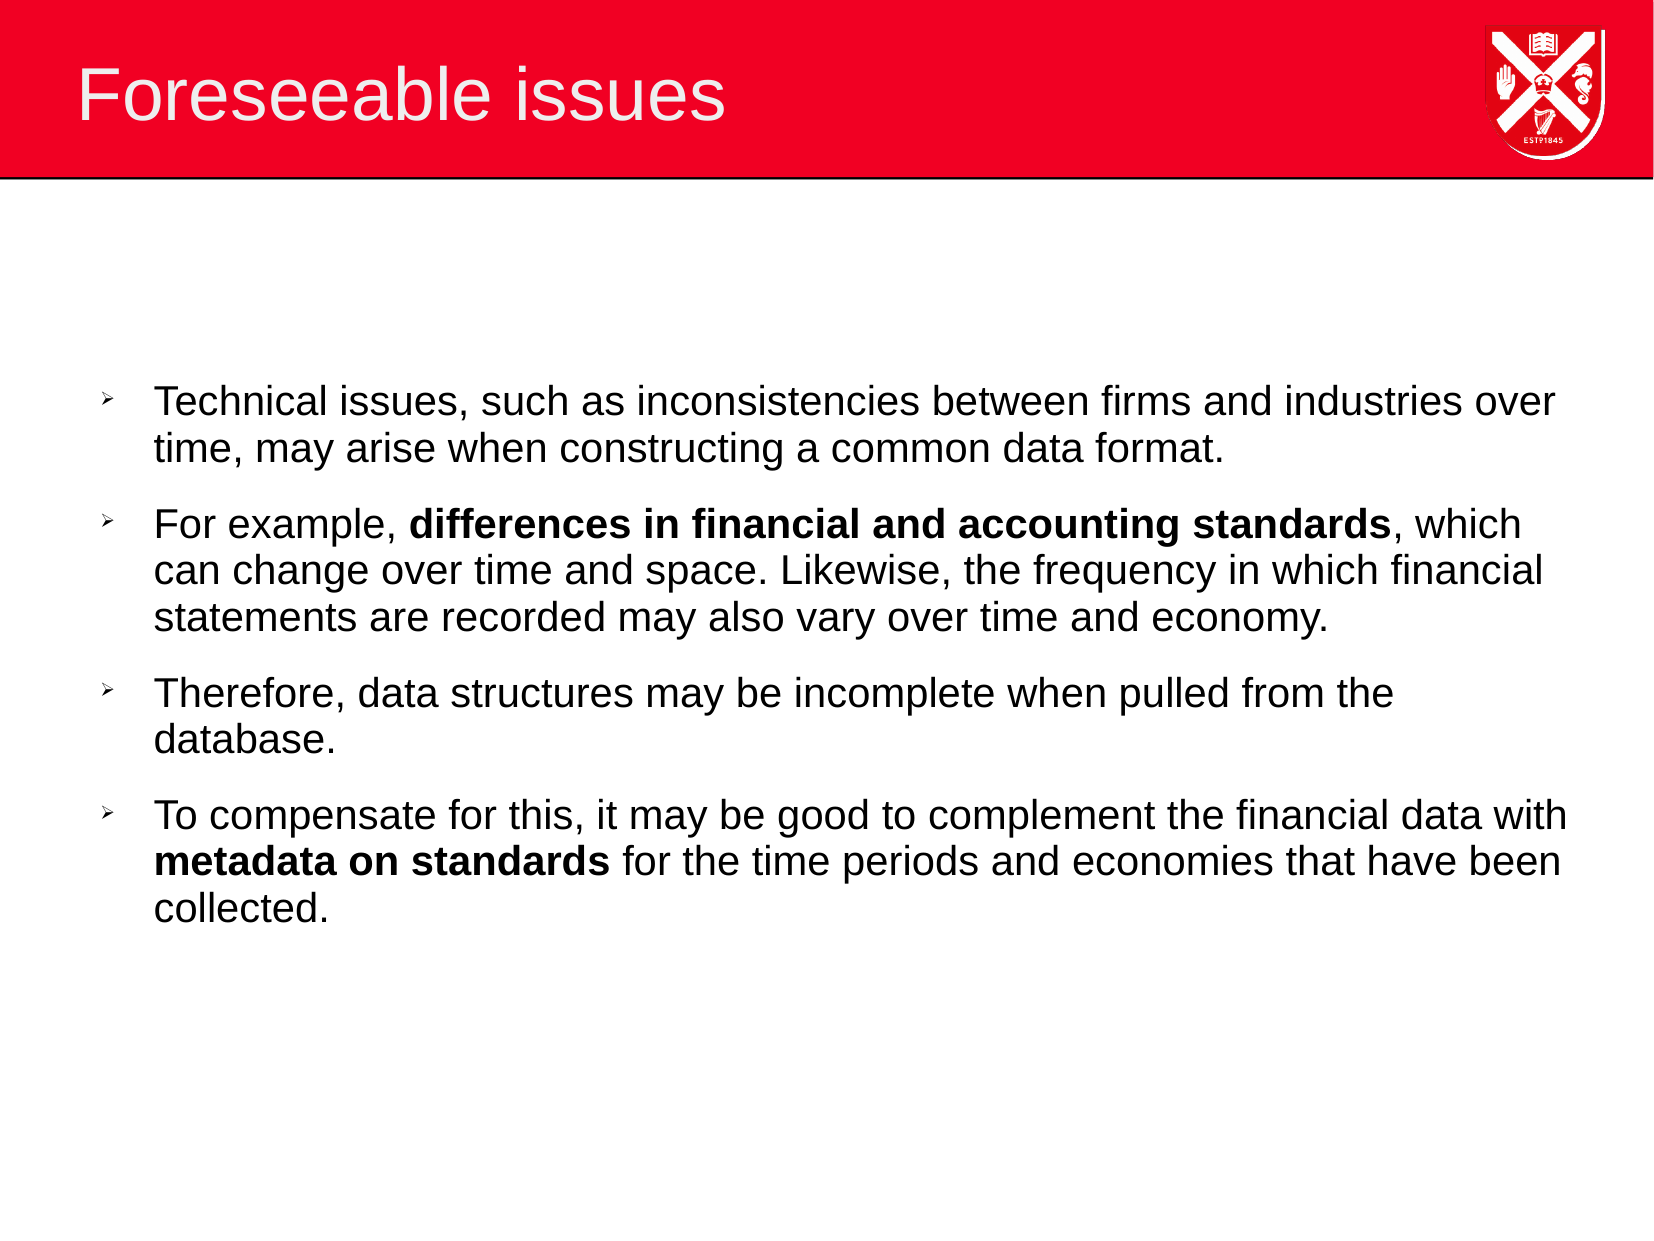

# Foreseeable issues
Technical issues, such as inconsistencies between firms and industries over time, may arise when constructing a common data format.
For example, differences in financial and accounting standards, which can change over time and space. Likewise, the frequency in which financial statements are recorded may also vary over time and economy.
Therefore, data structures may be incomplete when pulled from the database.
To compensate for this, it may be good to complement the financial data with metadata on standards for the time periods and economies that have been collected.